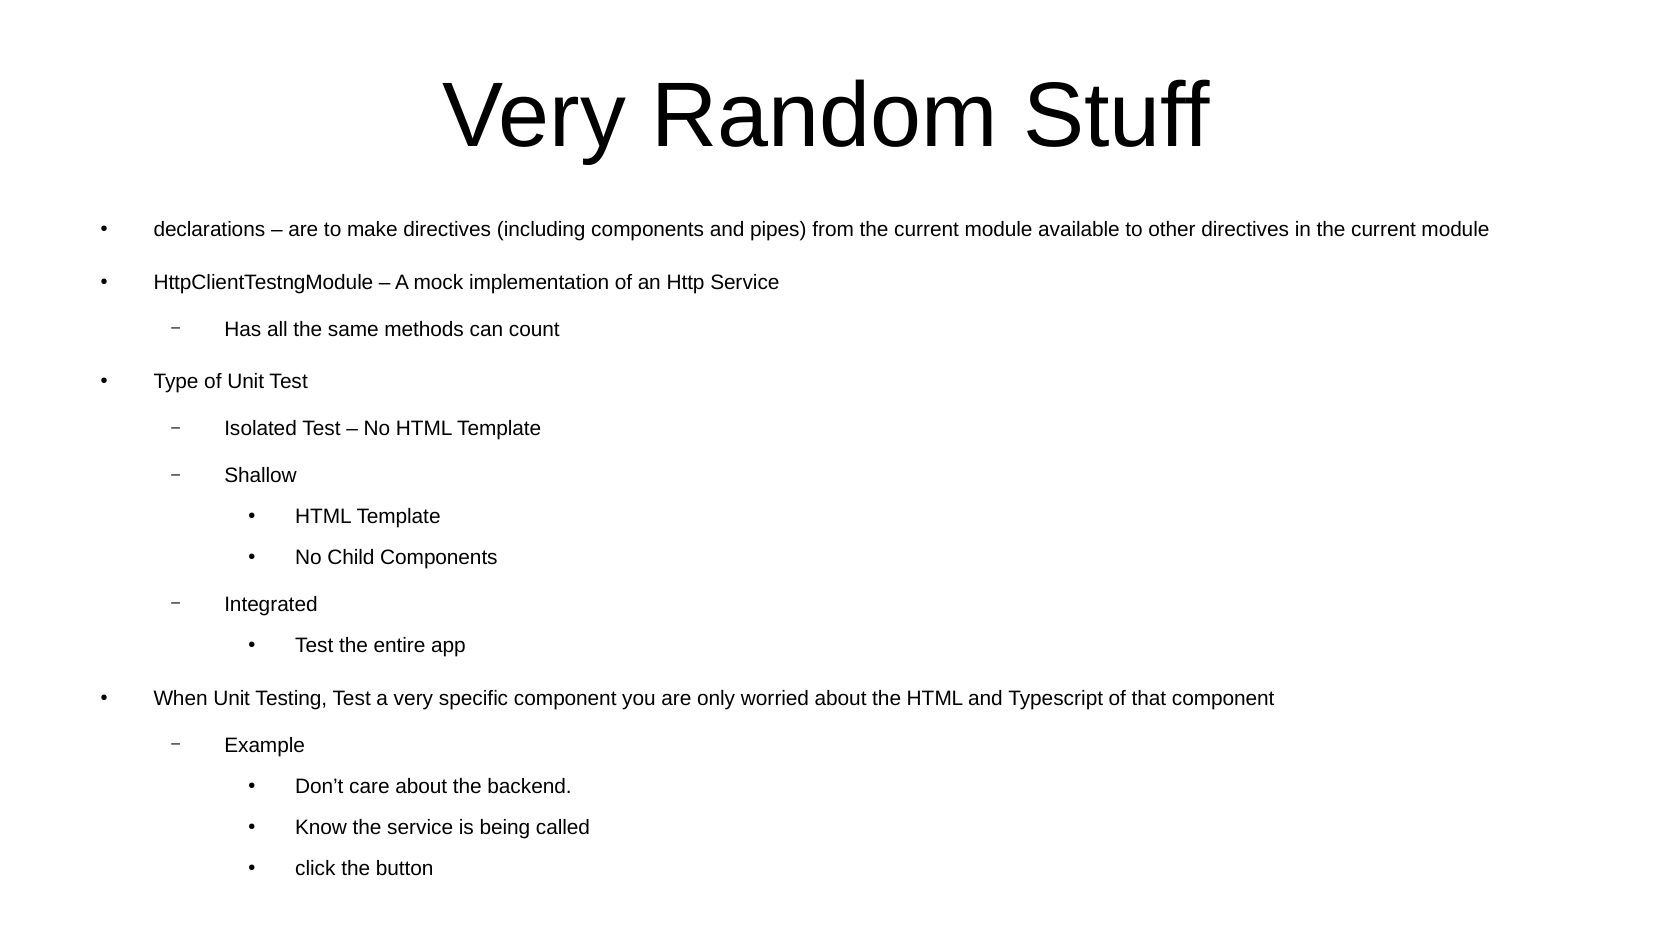

# Very Random Stuff
declarations – are to make directives (including components and pipes) from the current module available to other directives in the current module
HttpClientTestngModule – A mock implementation of an Http Service
Has all the same methods can count
Type of Unit Test
Isolated Test – No HTML Template
Shallow
HTML Template
No Child Components
Integrated
Test the entire app
When Unit Testing, Test a very specific component you are only worried about the HTML and Typescript of that component
Example
Don’t care about the backend.
Know the service is being called
click the button